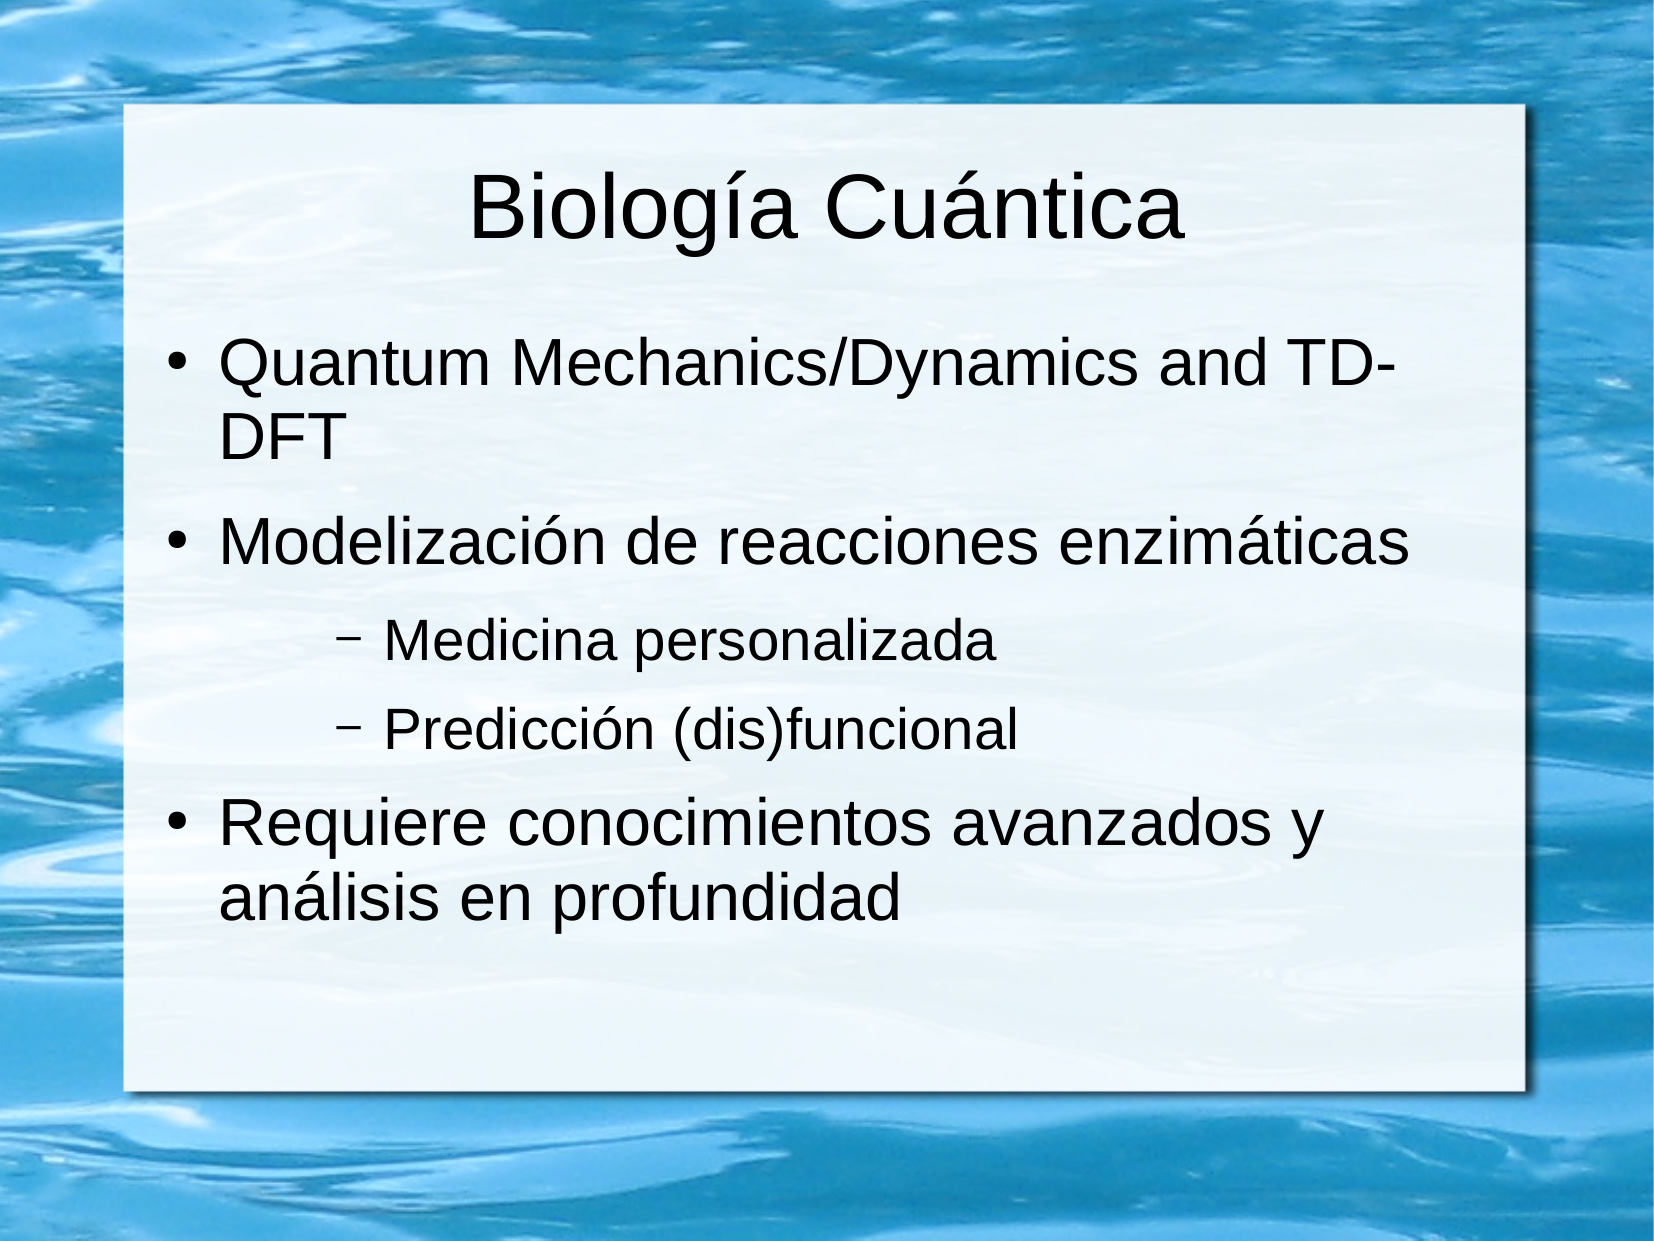

# Biología Cuántica
Quantum Mechanics/Dynamics and TD-DFT
Modelización de reacciones enzimáticas
Medicina personalizada
Predicción (dis)funcional
Requiere conocimientos avanzados y análisis en profundidad